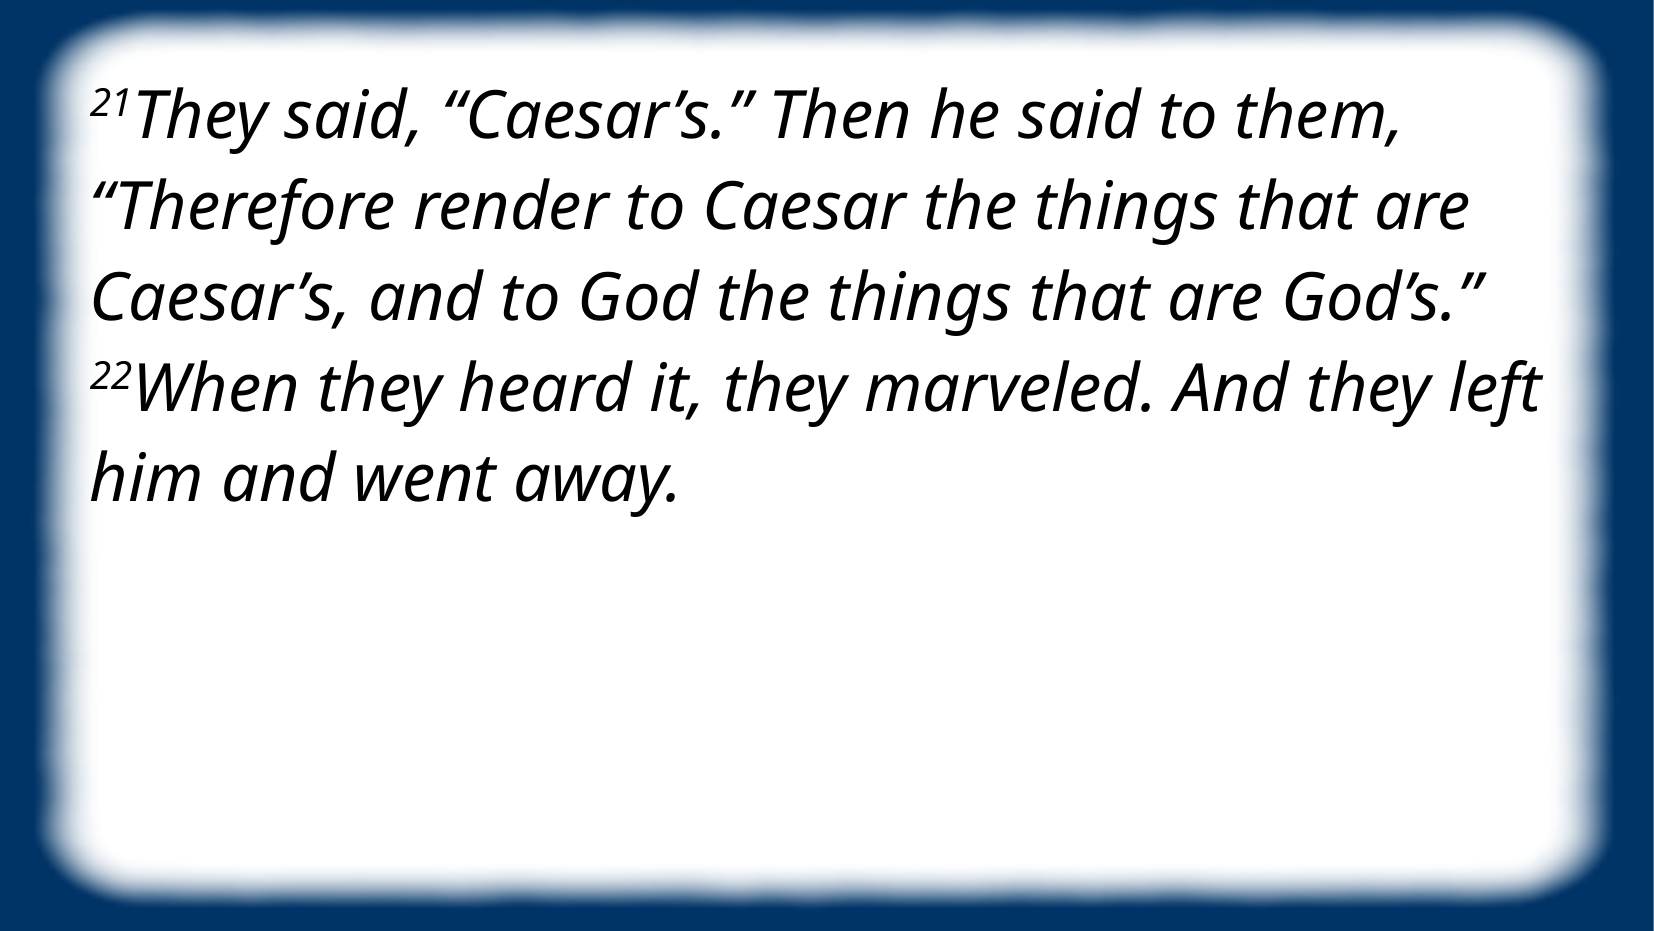

21They said, “Caesar’s.” Then he said to them, “Therefore render to Caesar the things that are Caesar’s, and to God the things that are God’s.” 22When they heard it, they marveled. And they left him and went away.